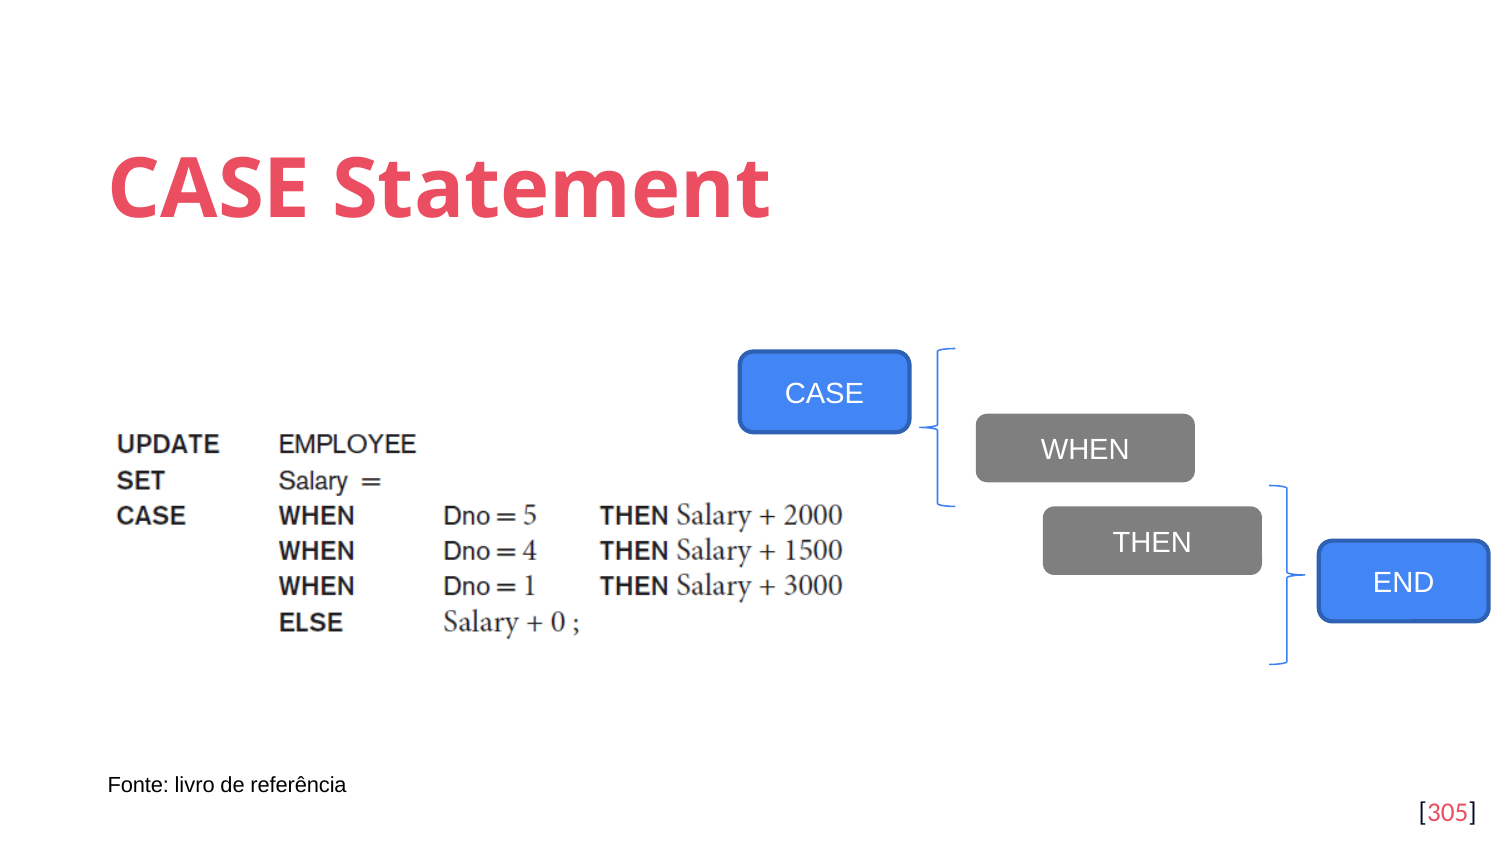

CASE Statement
CASE
WHEN
THEN
END
Fonte: livro de referência